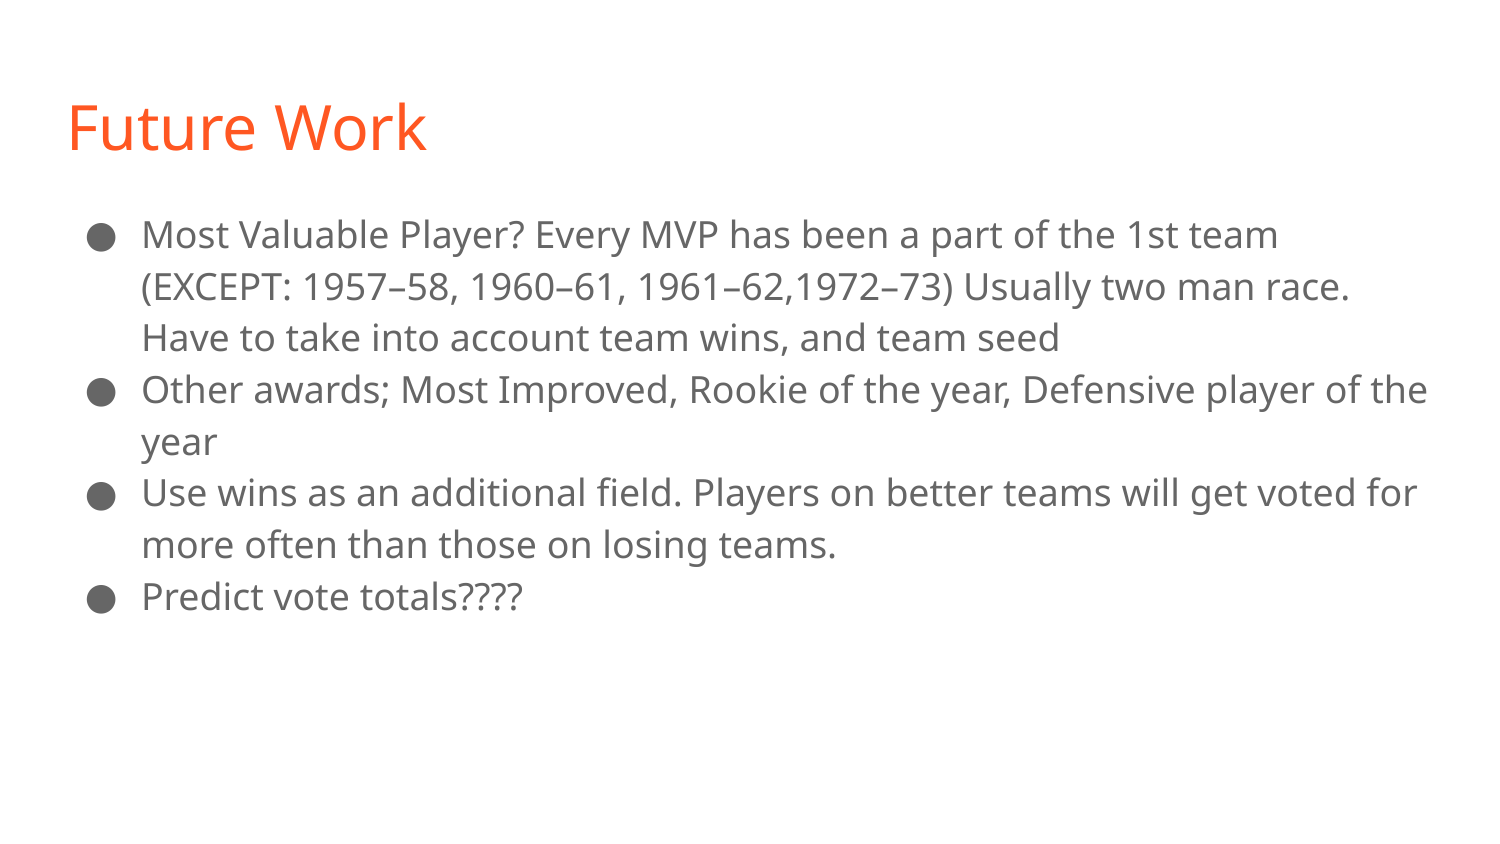

# Future Work
Most Valuable Player? Every MVP has been a part of the 1st team (EXCEPT: 1957–58, 1960–61, 1961–62,1972–73) Usually two man race. Have to take into account team wins, and team seed
Other awards; Most Improved, Rookie of the year, Defensive player of the year
Use wins as an additional field. Players on better teams will get voted for more often than those on losing teams.
Predict vote totals????